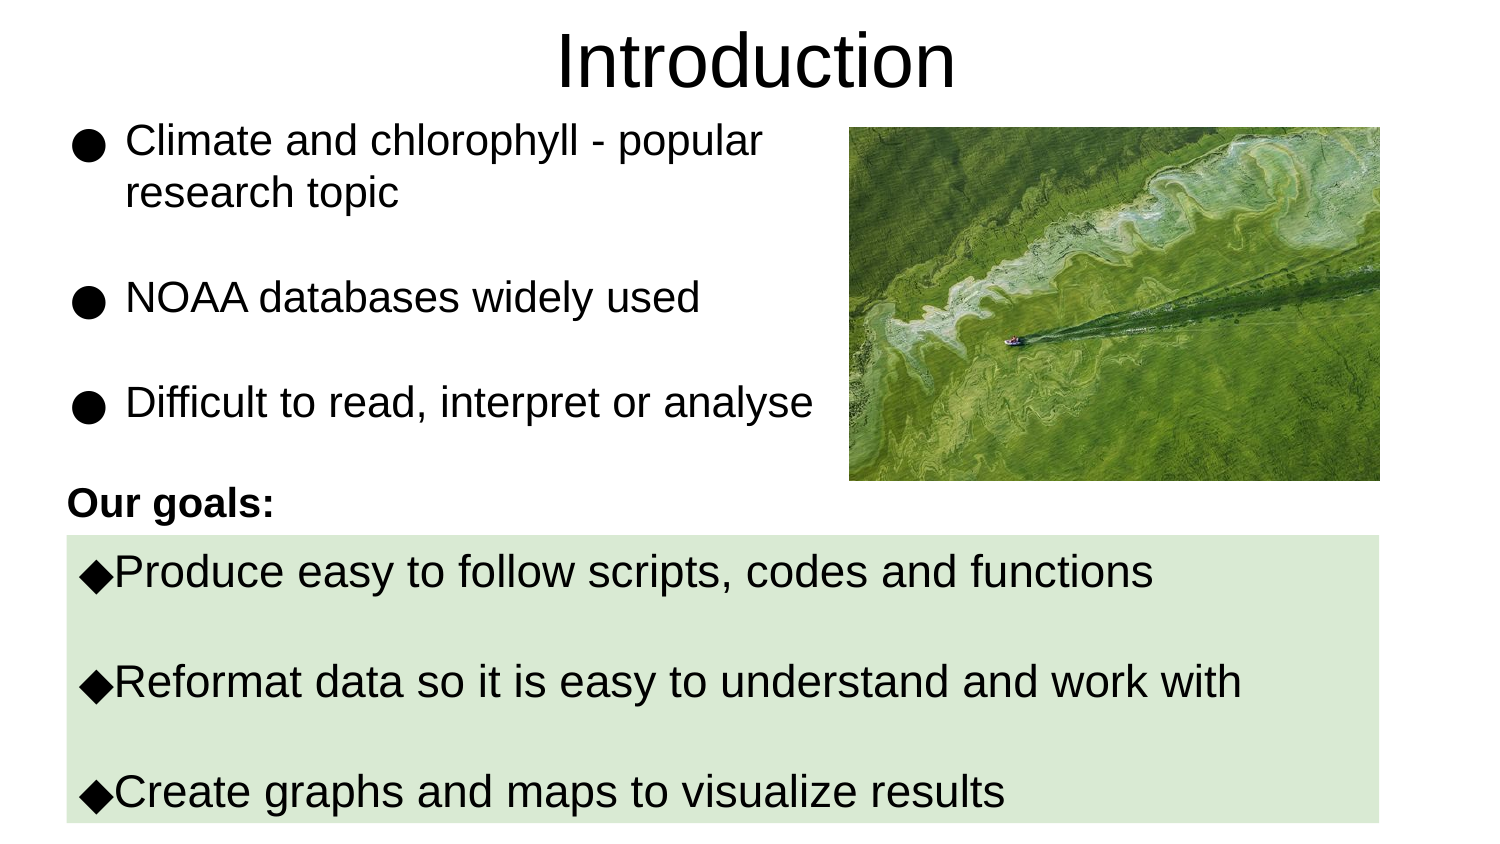

Introduction
Climate and chlorophyll - popular research topic
NOAA databases widely used
Difficult to read, interpret or analyse
Our goals:
Produce easy to follow scripts, codes and functions
Reformat data so it is easy to understand and work with
Create graphs and maps to visualize results